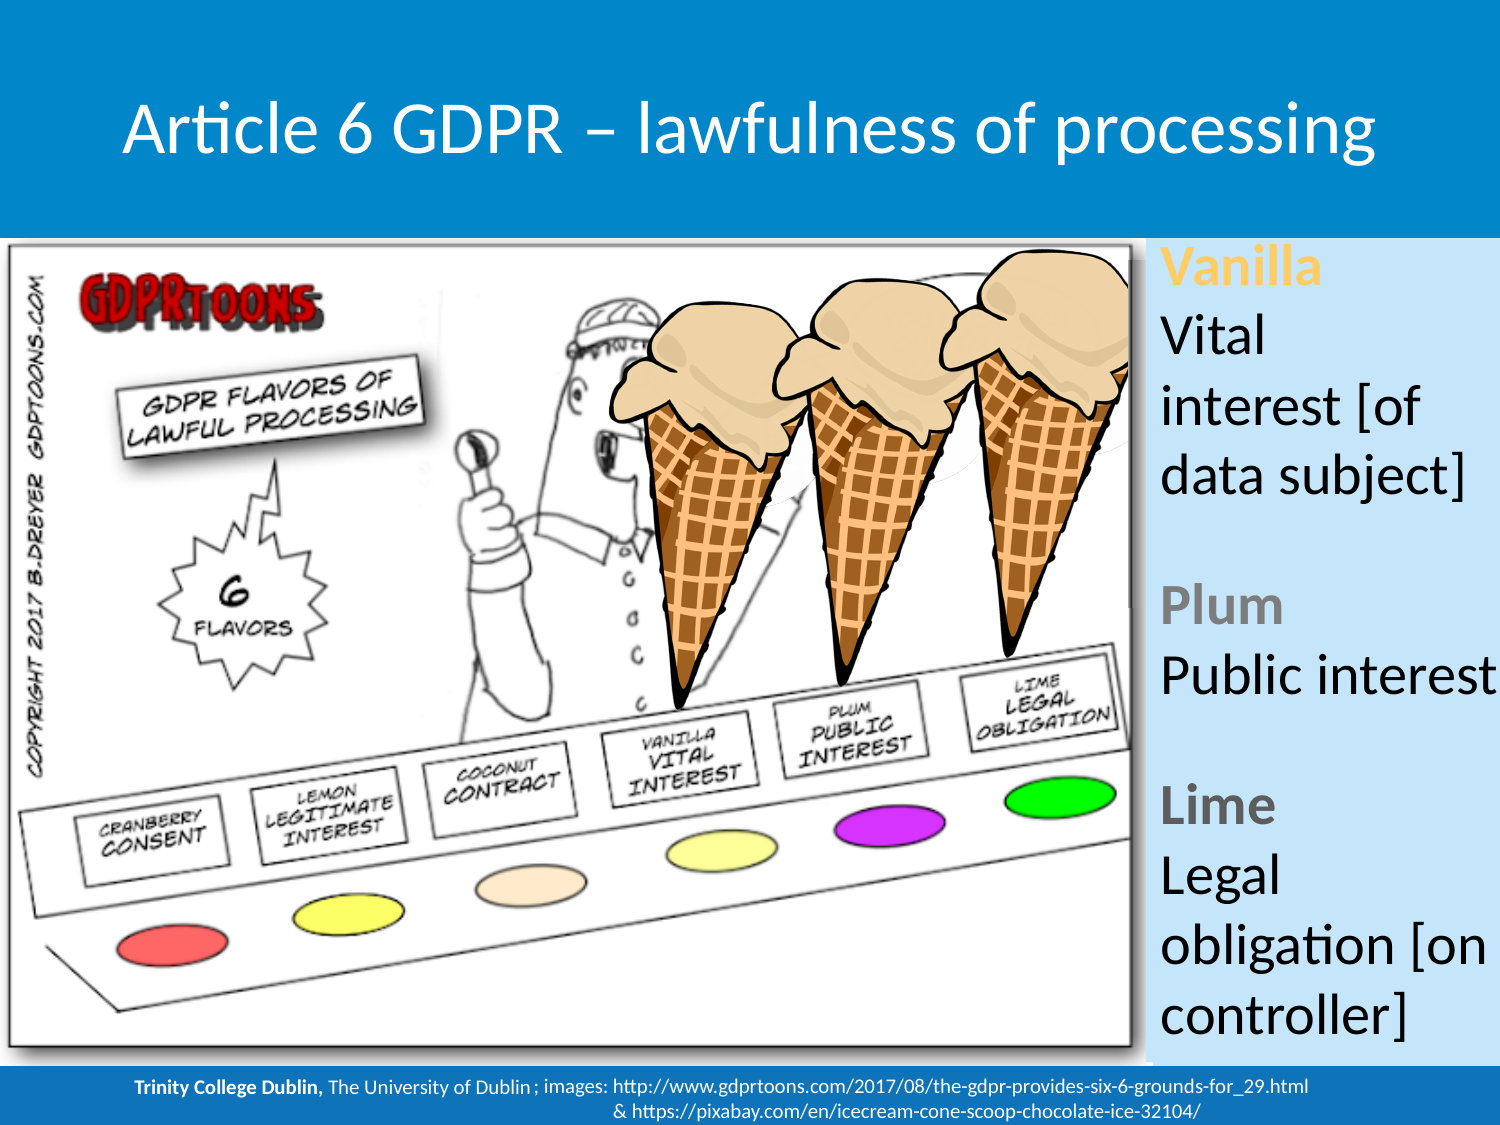

Article 6 GDPR – lawfulness of processing
Vanilla
Vital
interest [of data subject]
Plum
Public interest
Lime
Legal obligation [on controller]
; images:
http://www.gdprtoons.com/2017/08/the-gdpr-provides-six-6-grounds-for_29.html
& https://pixabay.com/en/icecream-cone-scoop-chocolate-ice-32104/